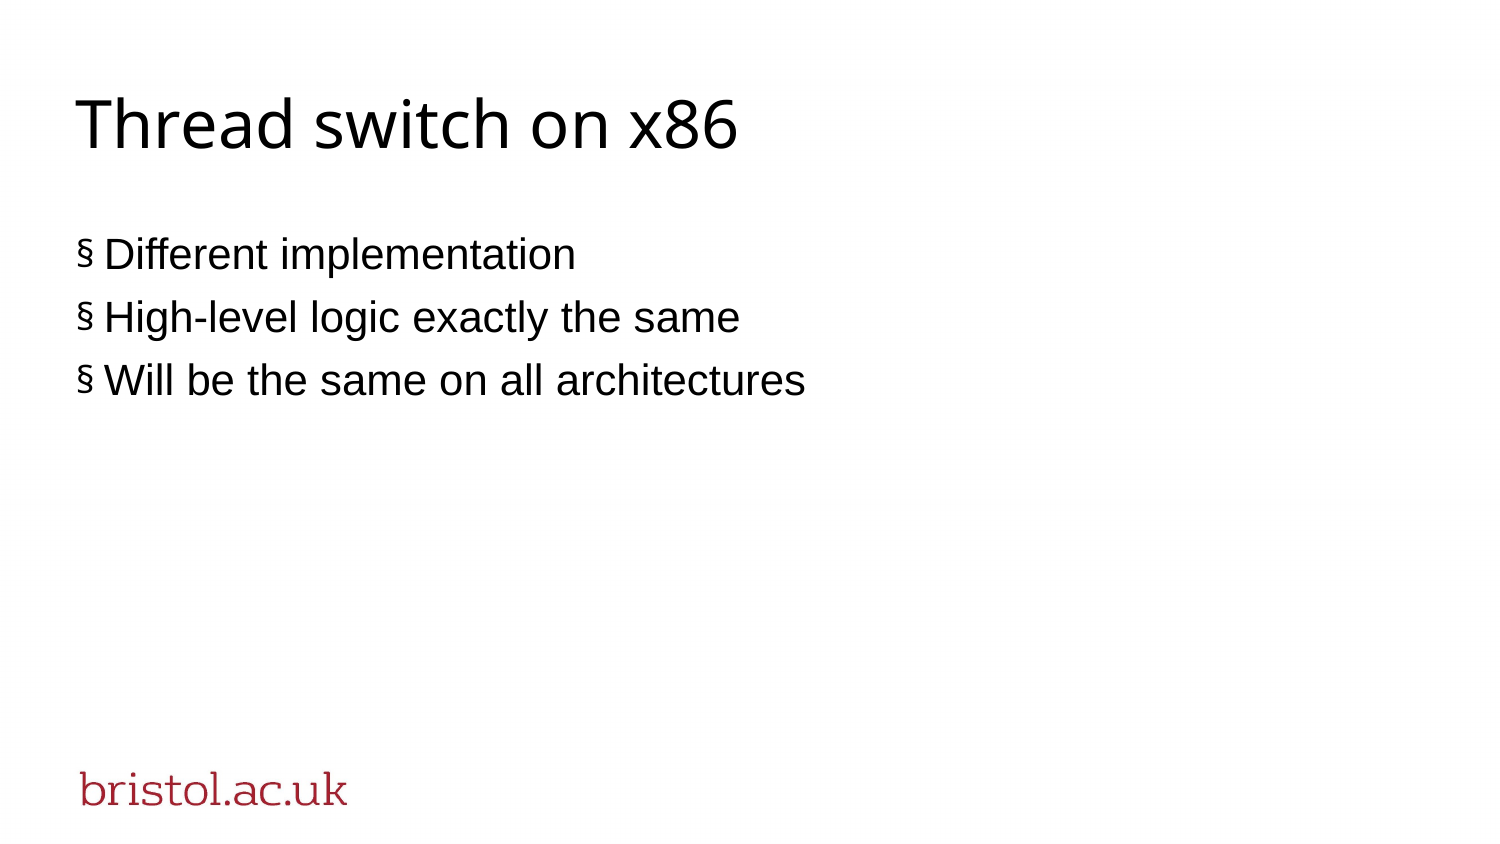

# Thread switch on x86
Different implementation
High-level logic exactly the same
Will be the same on all architectures